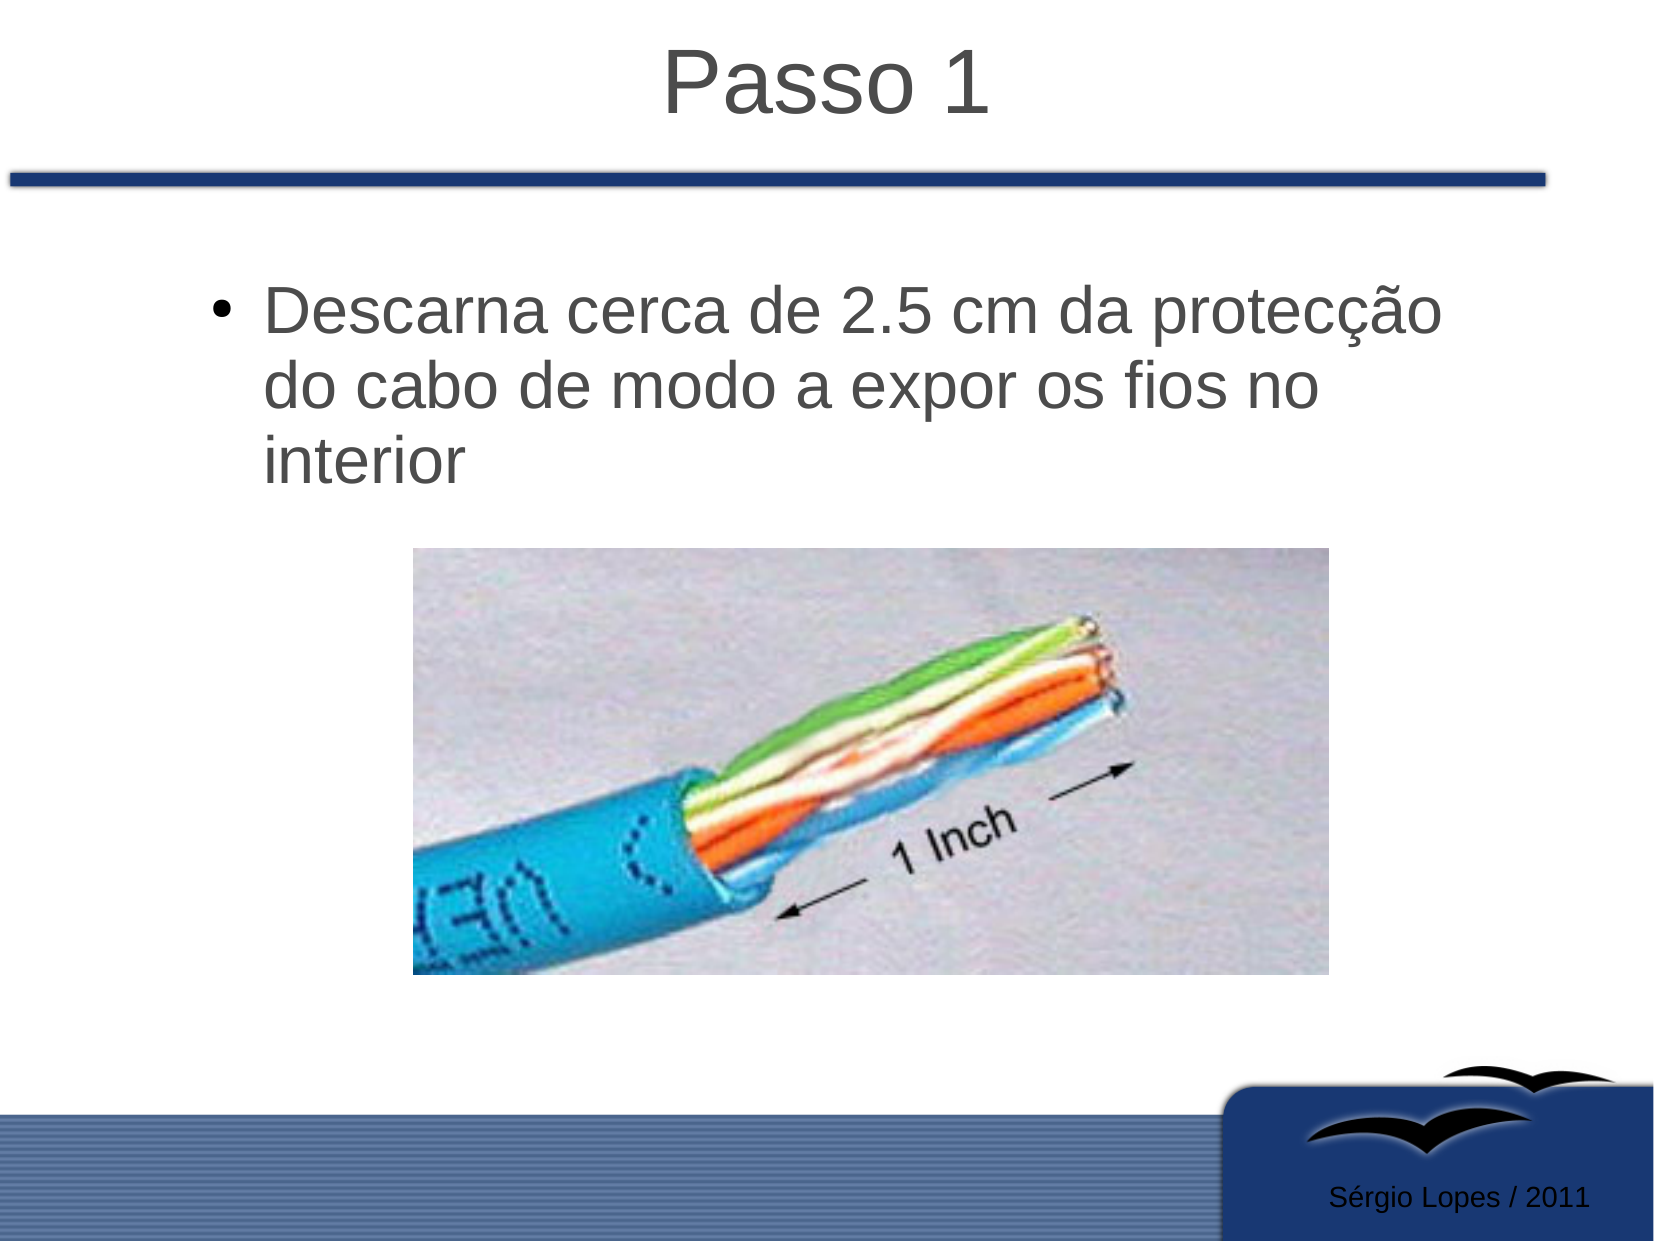

# Passo 1
Descarna cerca de 2.5 cm da protecção do cabo de modo a expor os fios no interior
Sérgio Lopes / 2011